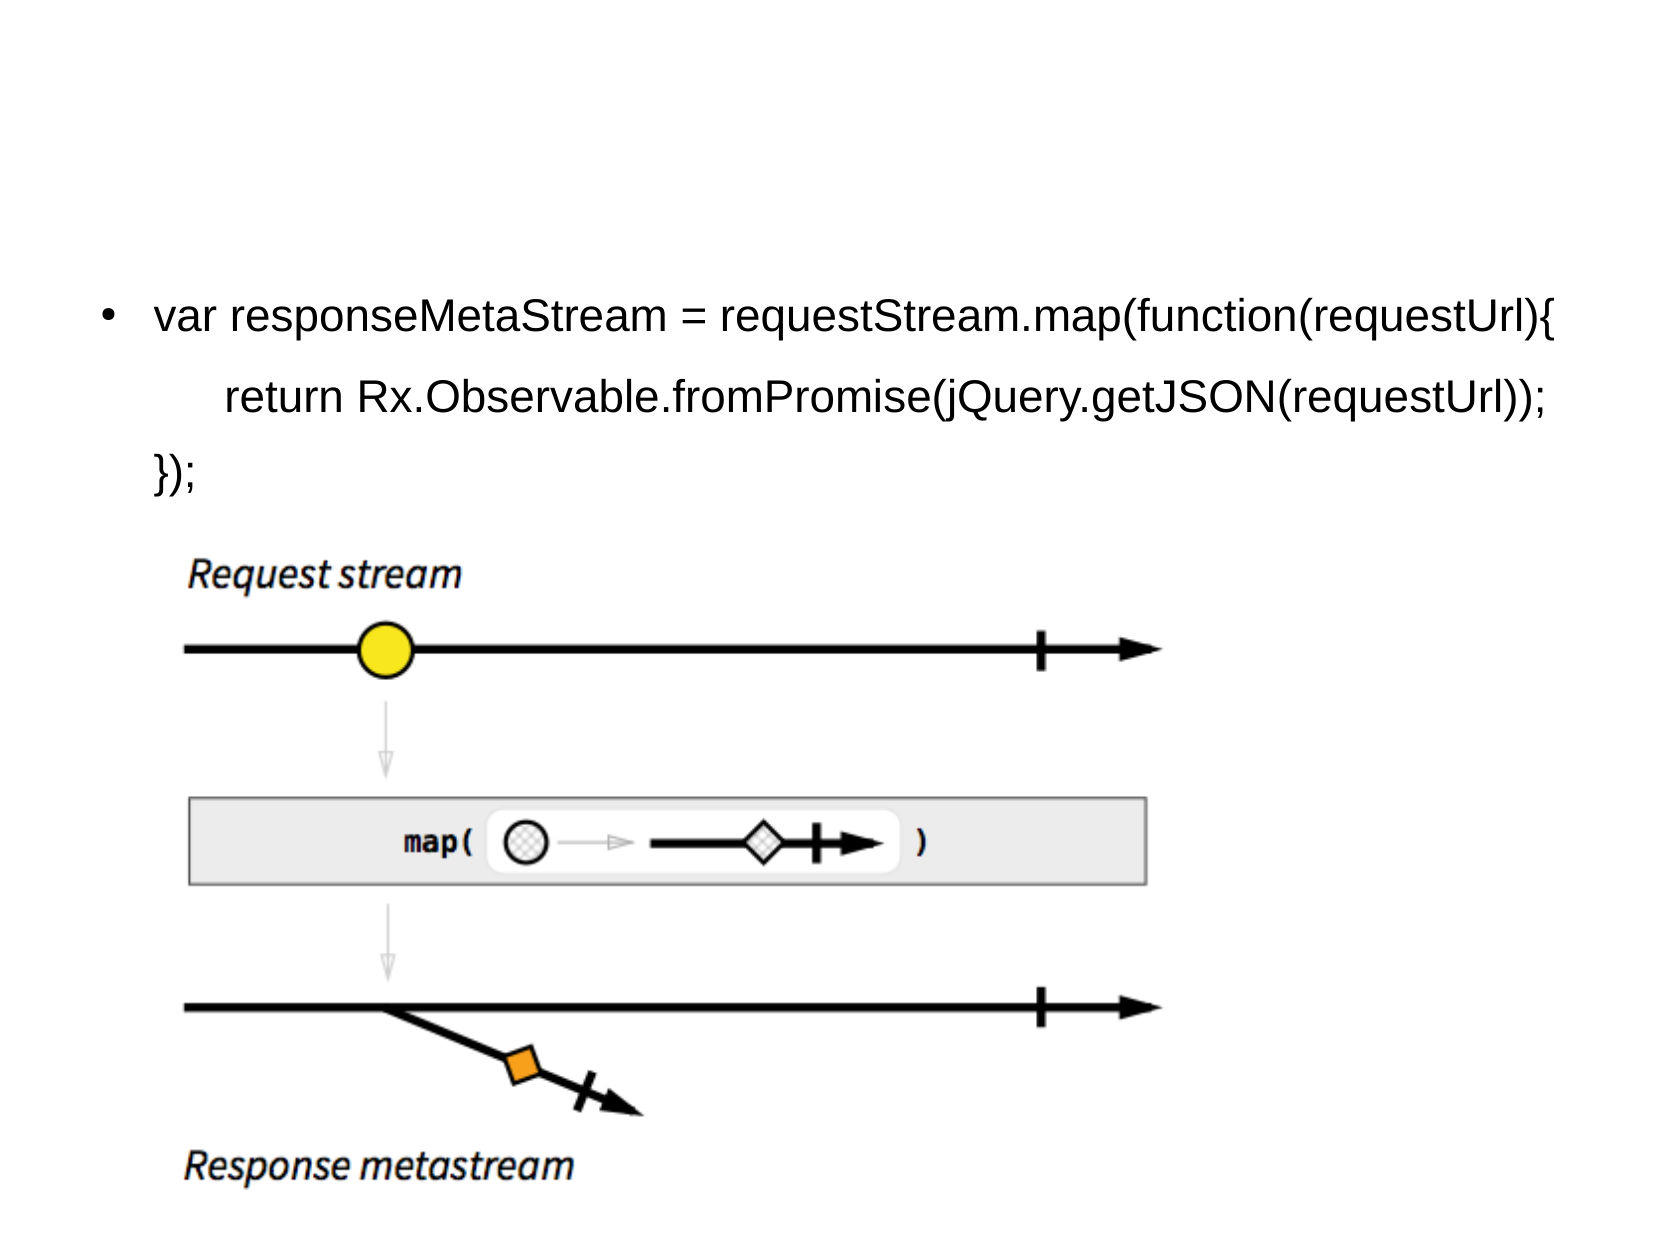

# var responseMetaStream = requestStream.map(function(requestUrl){
return Rx.Observable.fromPromise(jQuery.getJSON(requestUrl));
});